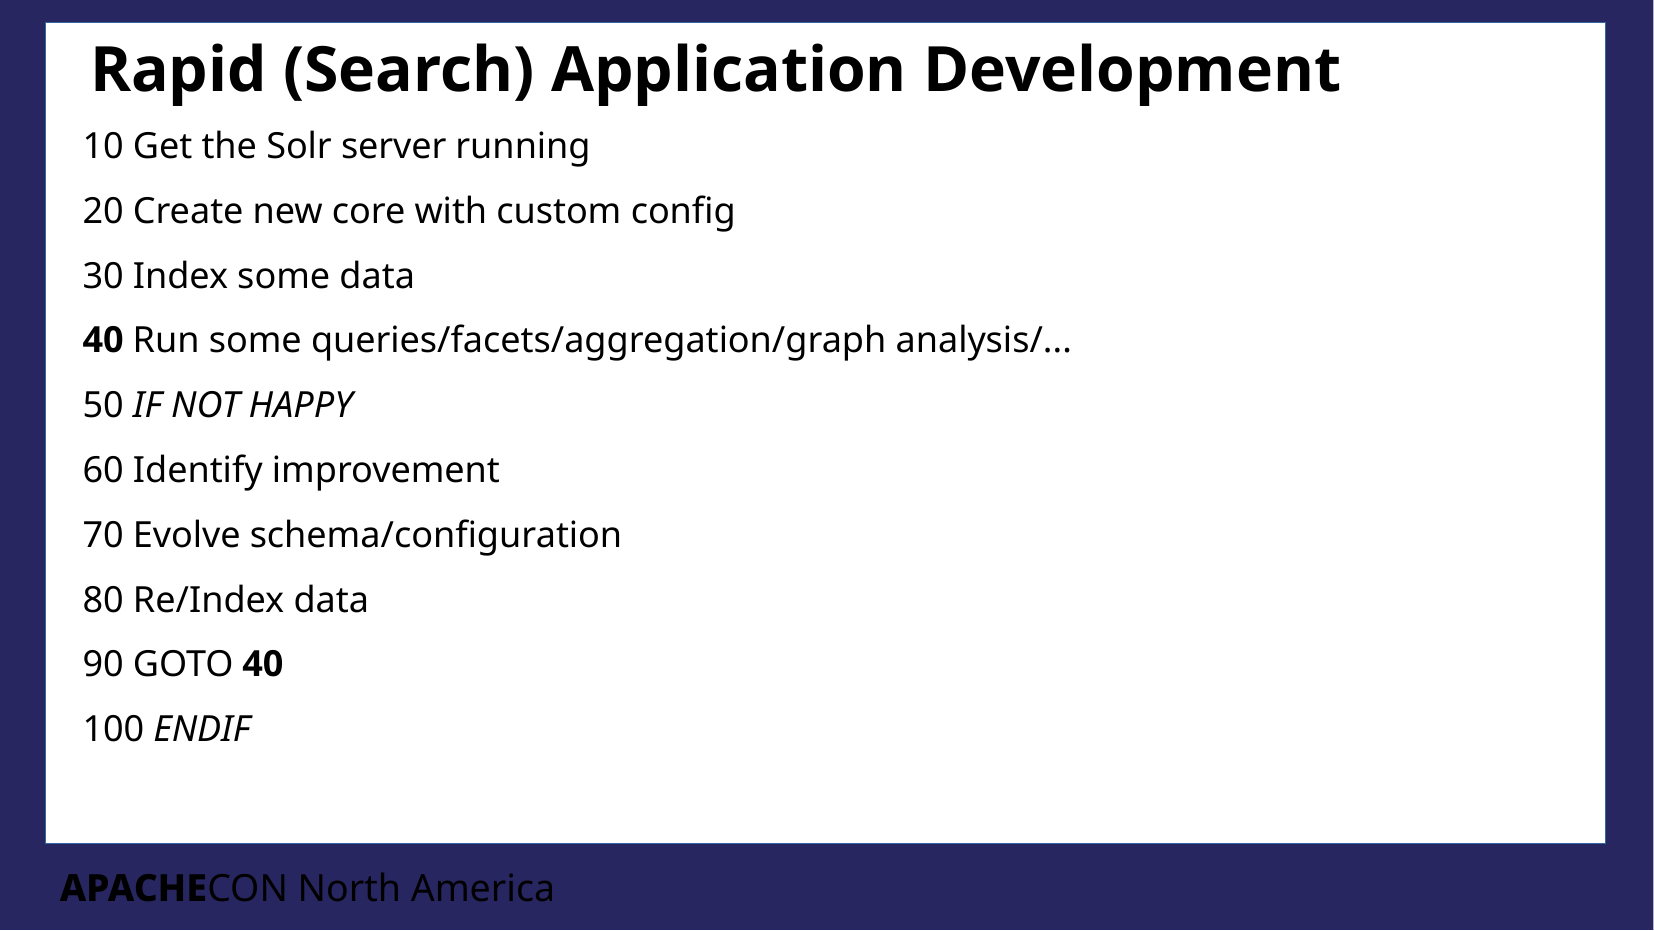

# Rapid (Search) Application Development
10 Get the Solr server running
20 Create new core with custom config
30 Index some data
40 Run some queries/facets/aggregation/graph analysis/...
50 IF NOT HAPPY
60 Identify improvement
70 Evolve schema/configuration
80 Re/Index data
90 GOTO 40
100 ENDIF